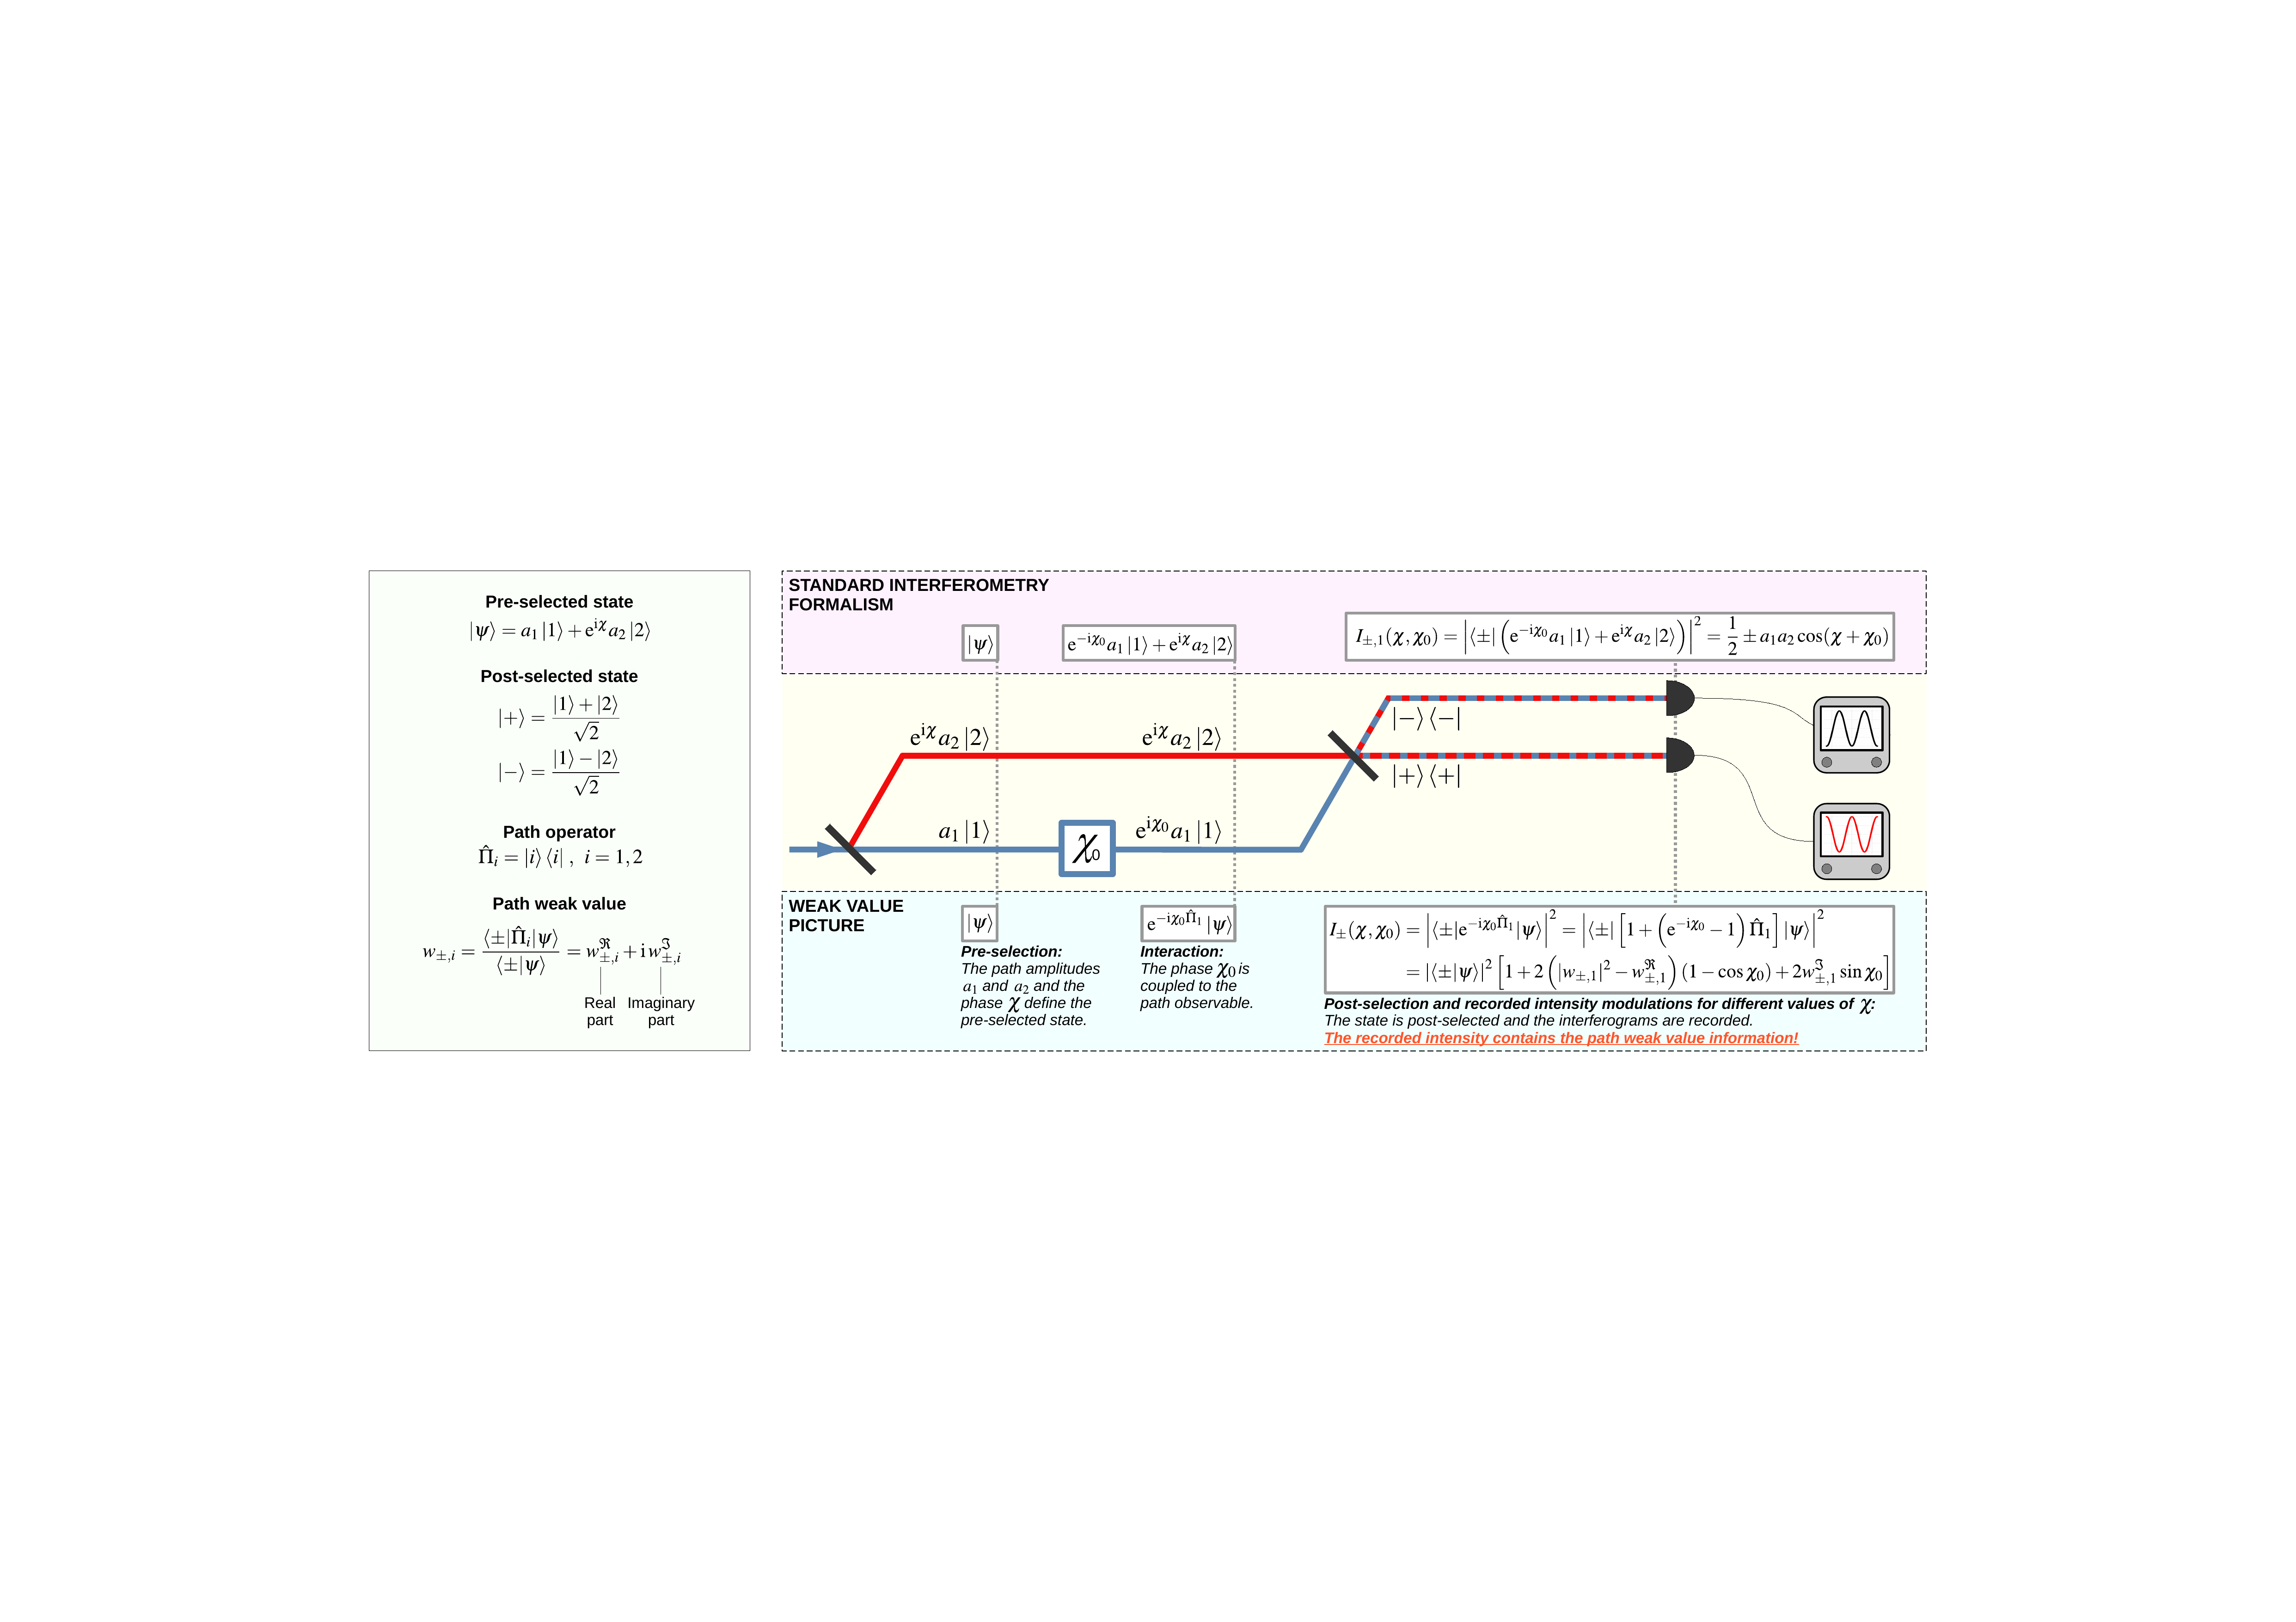

STANDARD INTERFEROMETRY
FORMALISM
Pre-selected state
Post-selected state
Path operator
Path weak value
Real
part
Imaginary
part
0
WEAK VALUE
PICTURE
Pre-selection:
The path amplitudes
 and and the
phase define the
pre-selected state.
Interaction:
The phase is
coupled to the
path observable.
Post-selection and recorded intensity modulations for different values of :
The state is post-selected and the interferograms are recorded.
The recorded intensity contains the path weak value information!